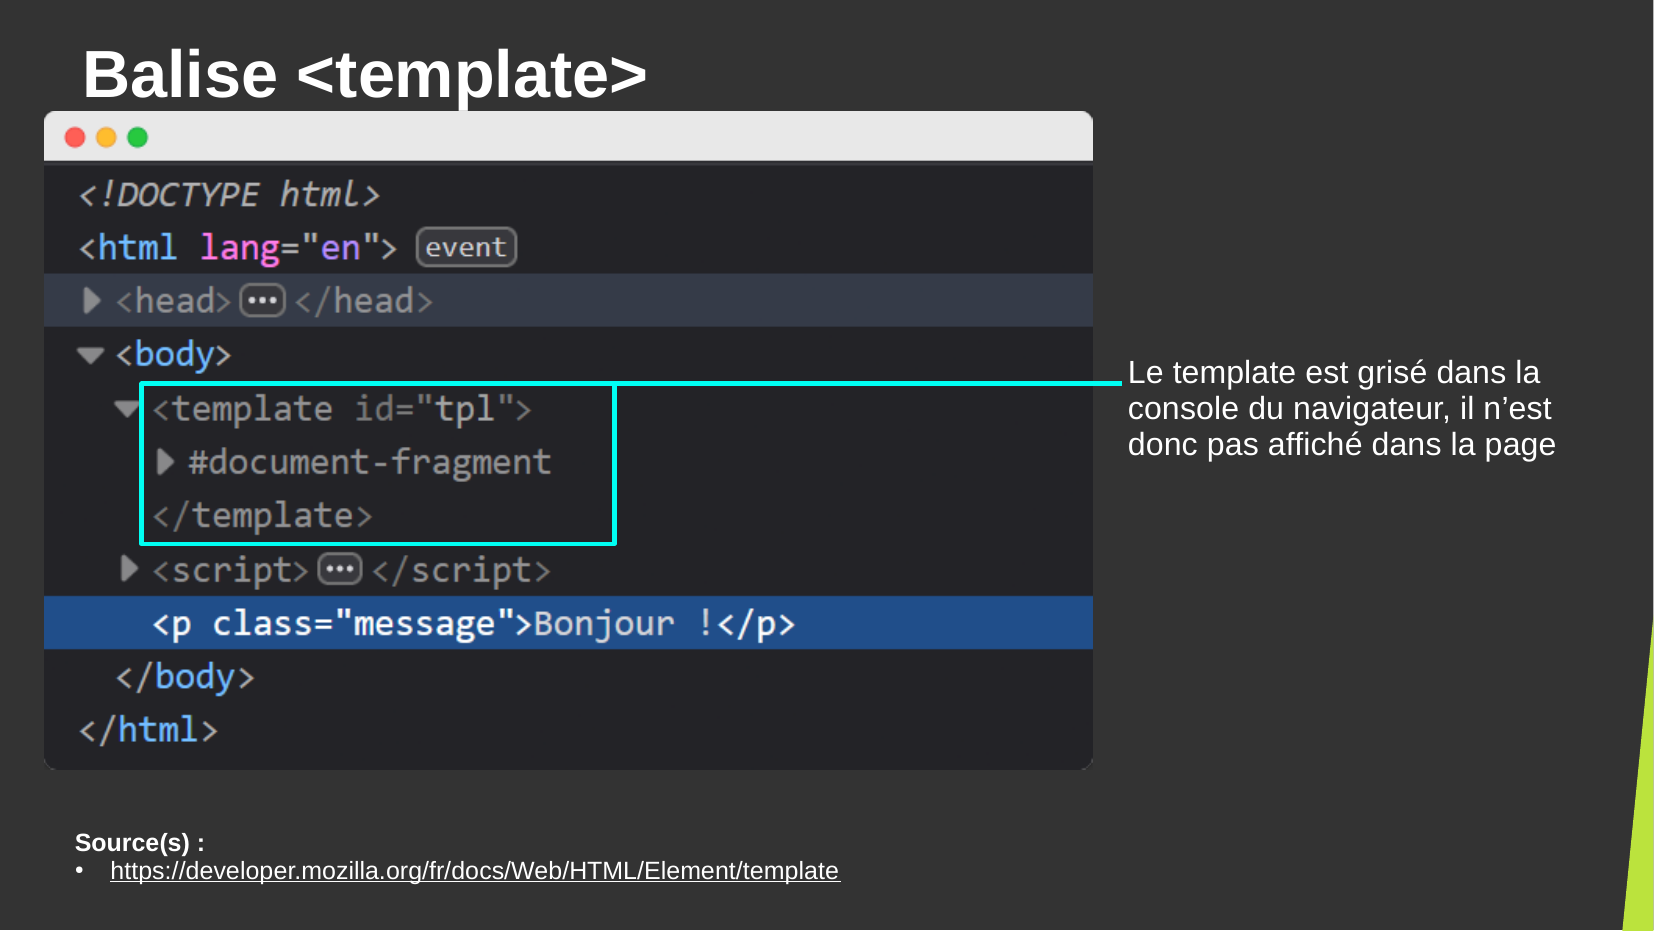

# Balise <template>
Le template est grisé dans la console du navigateur, il n’est donc pas affiché dans la page
Source(s) :
https://developer.mozilla.org/fr/docs/Web/HTML/Element/template